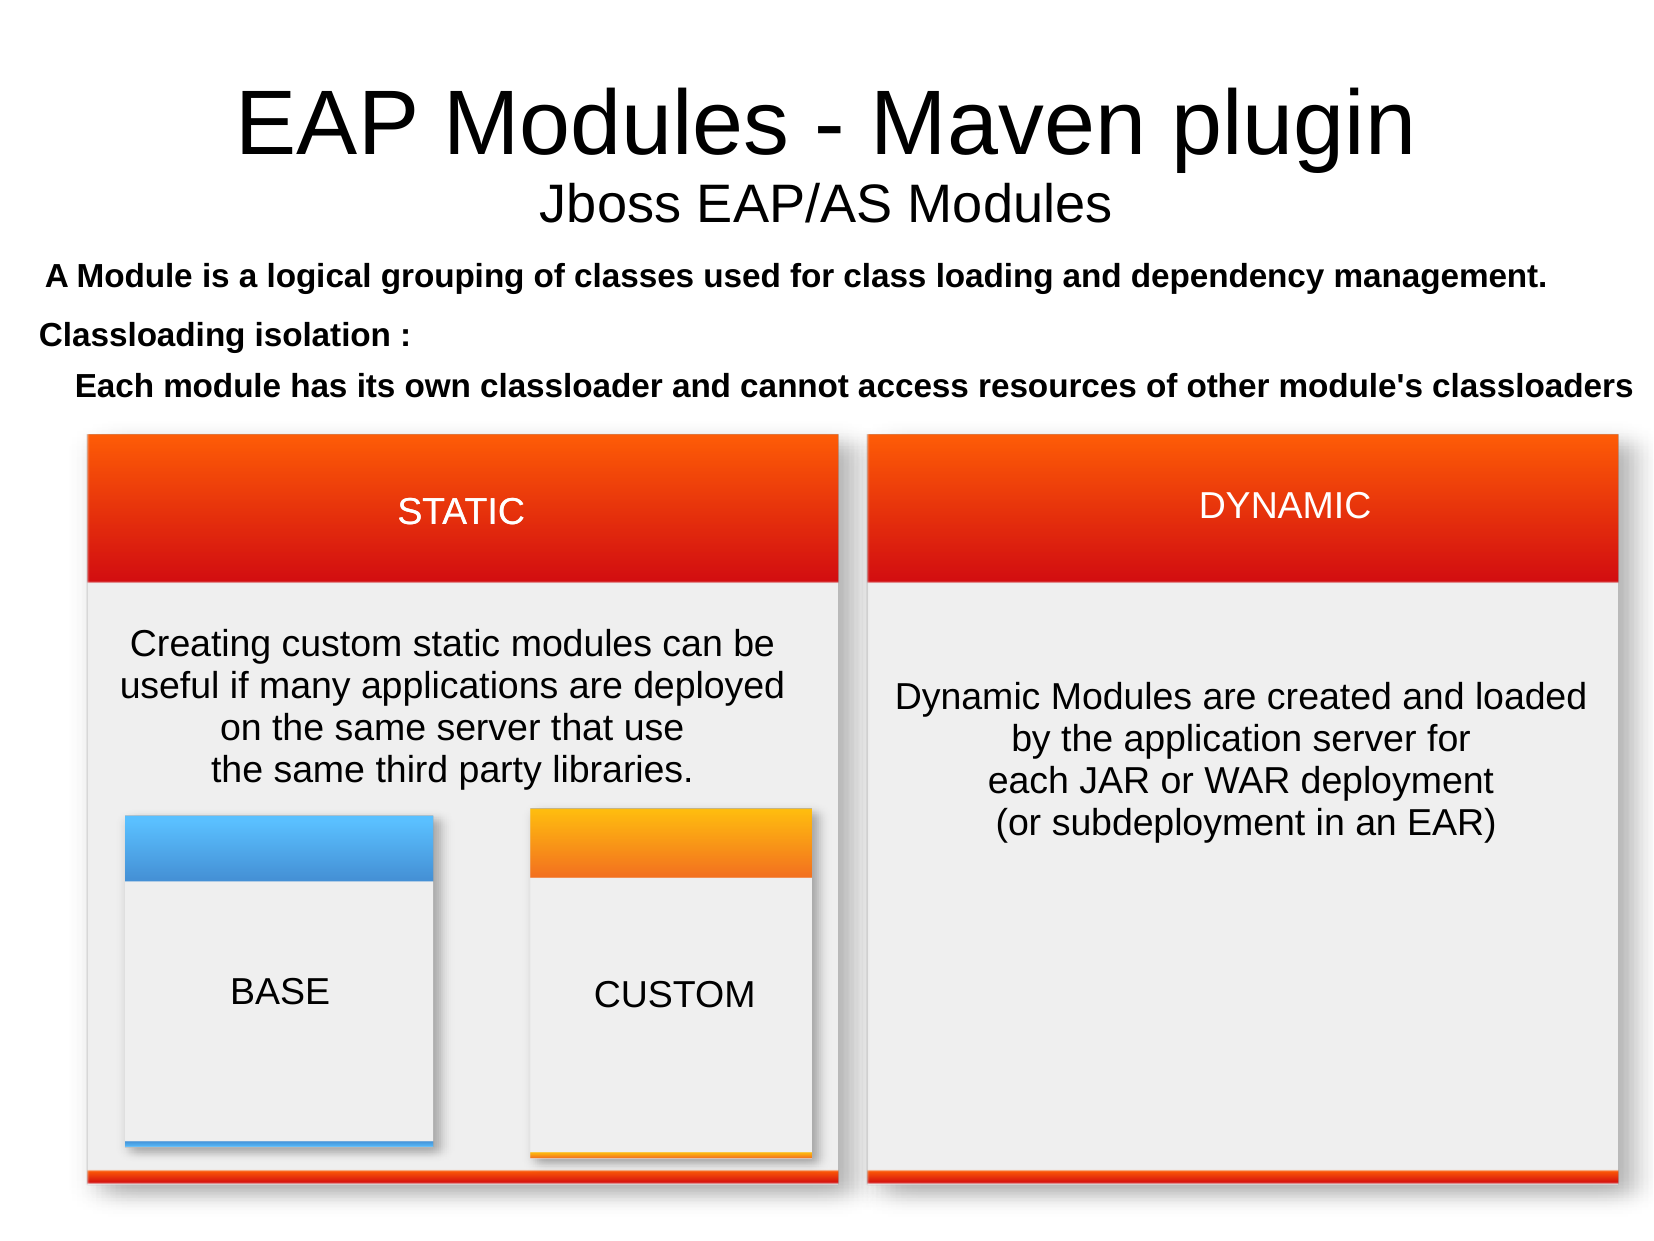

# EAP Modules - Maven plugin Jboss EAP/AS Modules
A Module is a logical grouping of classes used for class loading and dependency management.
Classloading isolation :
Each module has its own classloader and cannot access resources of other module's classloaders
DYNAMIC
STATIC
STATIC
Creating custom static modules can be
useful if many applications are deployed
on the same server that use
the same third party libraries.
Dynamic Modules are created and loaded
by the application server for
each JAR or WAR deployment
(or subdeployment in an EAR)
BASE
CUSTOM